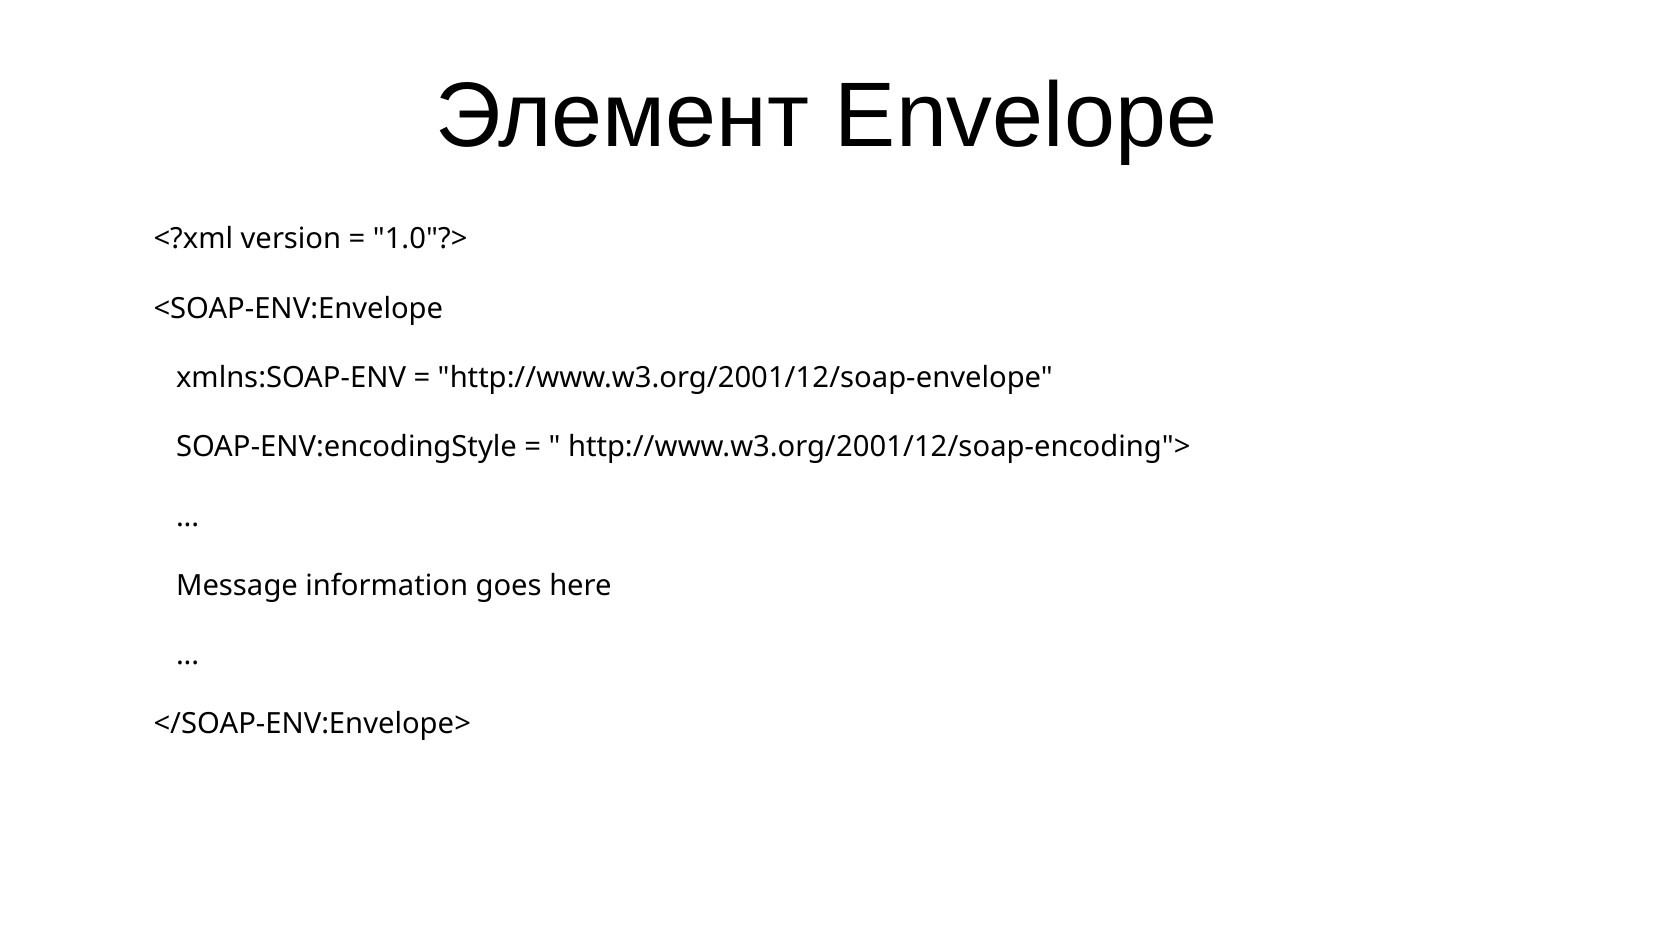

# Элемент Envelope
<?xml version = "1.0"?>
<SOAP-ENV:Envelope
 xmlns:SOAP-ENV = "http://www.w3.org/2001/12/soap-envelope"
 SOAP-ENV:encodingStyle = " http://www.w3.org/2001/12/soap-encoding">
 ...
 Message information goes here
 ...
</SOAP-ENV:Envelope>